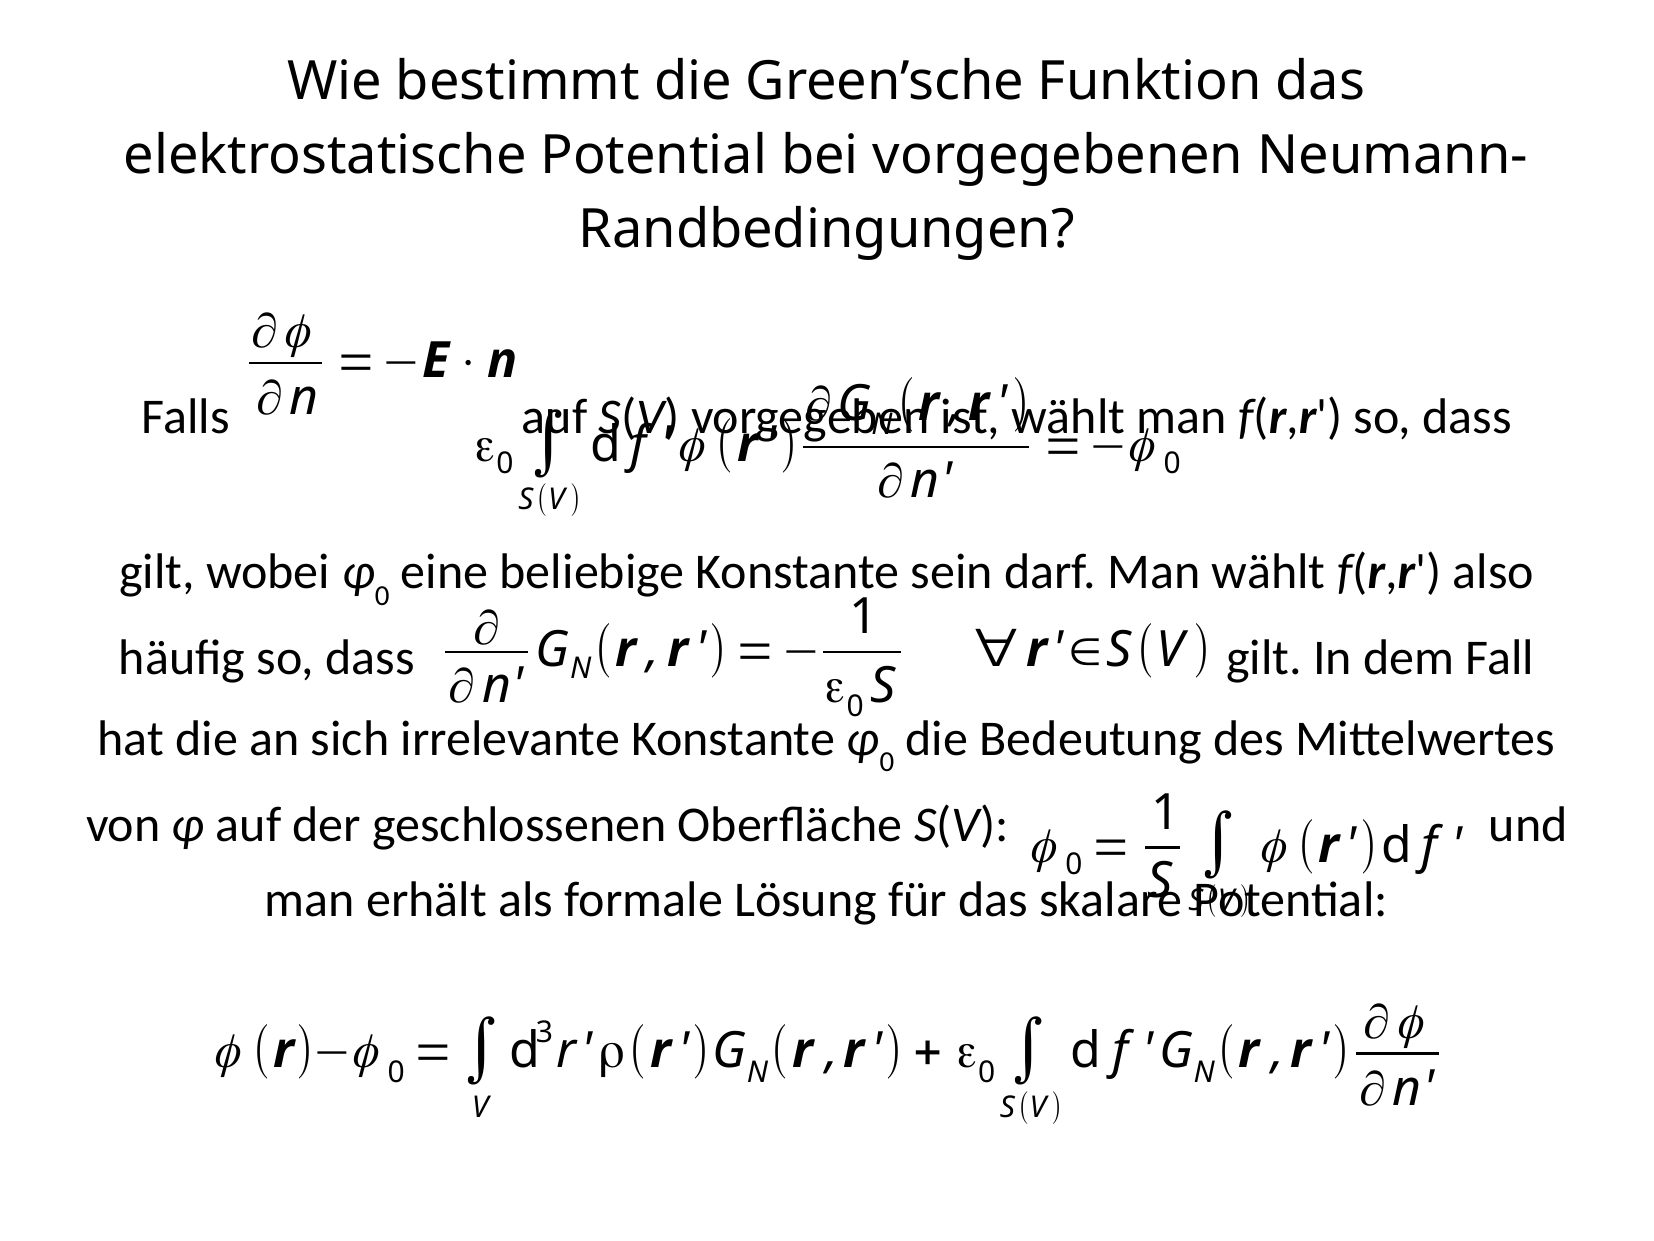

# Wie bestimmt die Green’sche Funktion das elektrostatische Potential bei vorgegebenen Neumann-Randbedingungen?
Falls				 auf S(V) vorgegeben ist, wählt man f(r,r') so, dass
gilt, wobei φ0 eine beliebige Konstante sein darf. Man wählt f(r,r') also häufig so, dass											gilt. In dem Fall hat die an sich irrelevante Konstante φ0 die Bedeutung des Mittelwertes von φ auf der geschlossenen Oberfläche S(V):							und man erhält als formale Lösung für das skalare Potential: